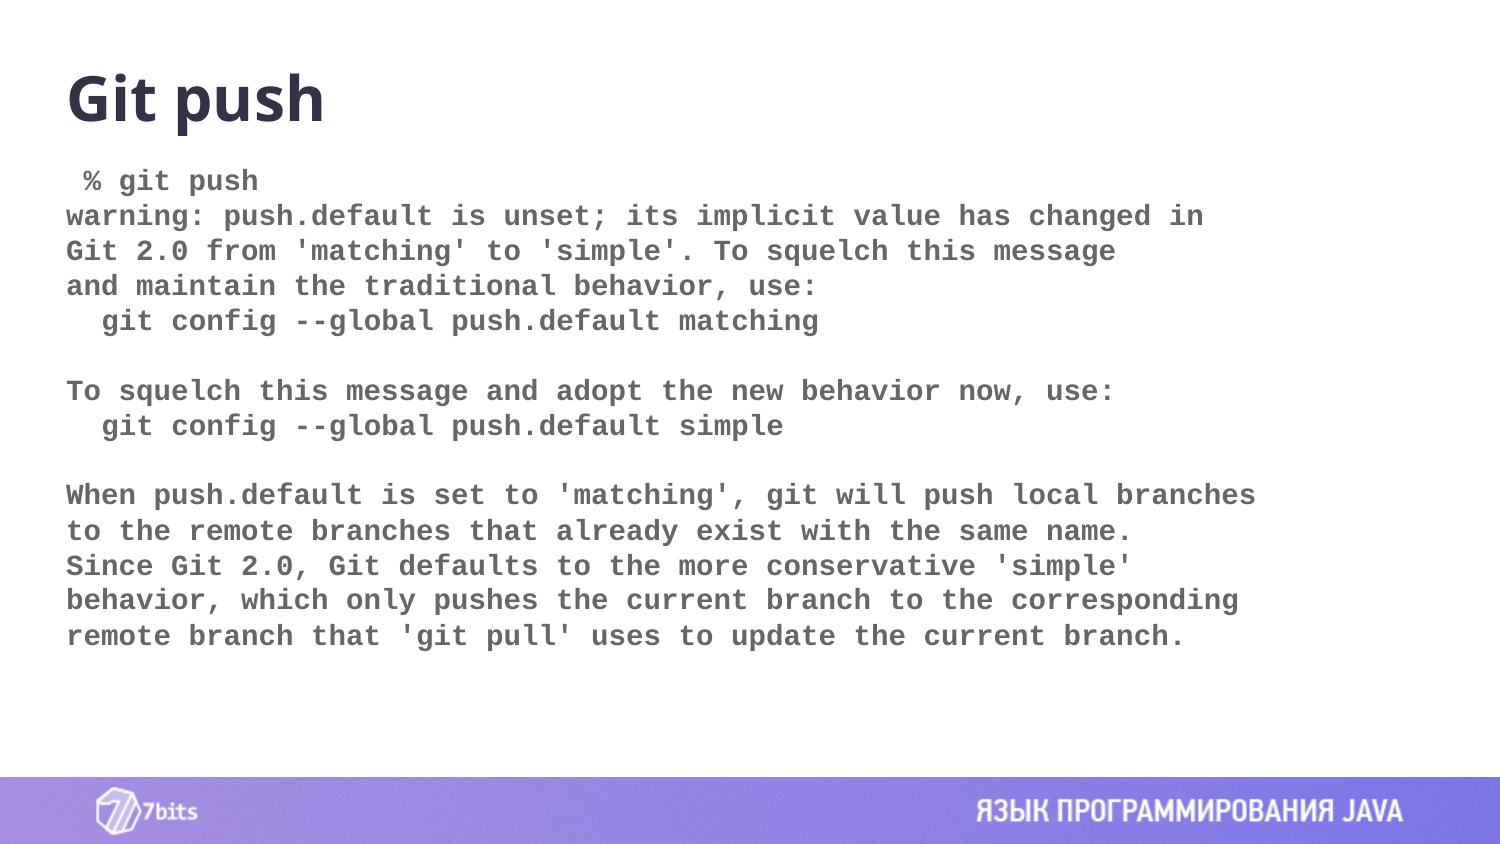

# Git push
 % git push
warning: push.default is unset; its implicit value has changed in
Git 2.0 from 'matching' to 'simple'. To squelch this message
and maintain the traditional behavior, use:
 git config --global push.default matching
To squelch this message and adopt the new behavior now, use:
 git config --global push.default simple
When push.default is set to 'matching', git will push local branches
to the remote branches that already exist with the same name.
Since Git 2.0, Git defaults to the more conservative 'simple'
behavior, which only pushes the current branch to the corresponding
remote branch that 'git pull' uses to update the current branch.